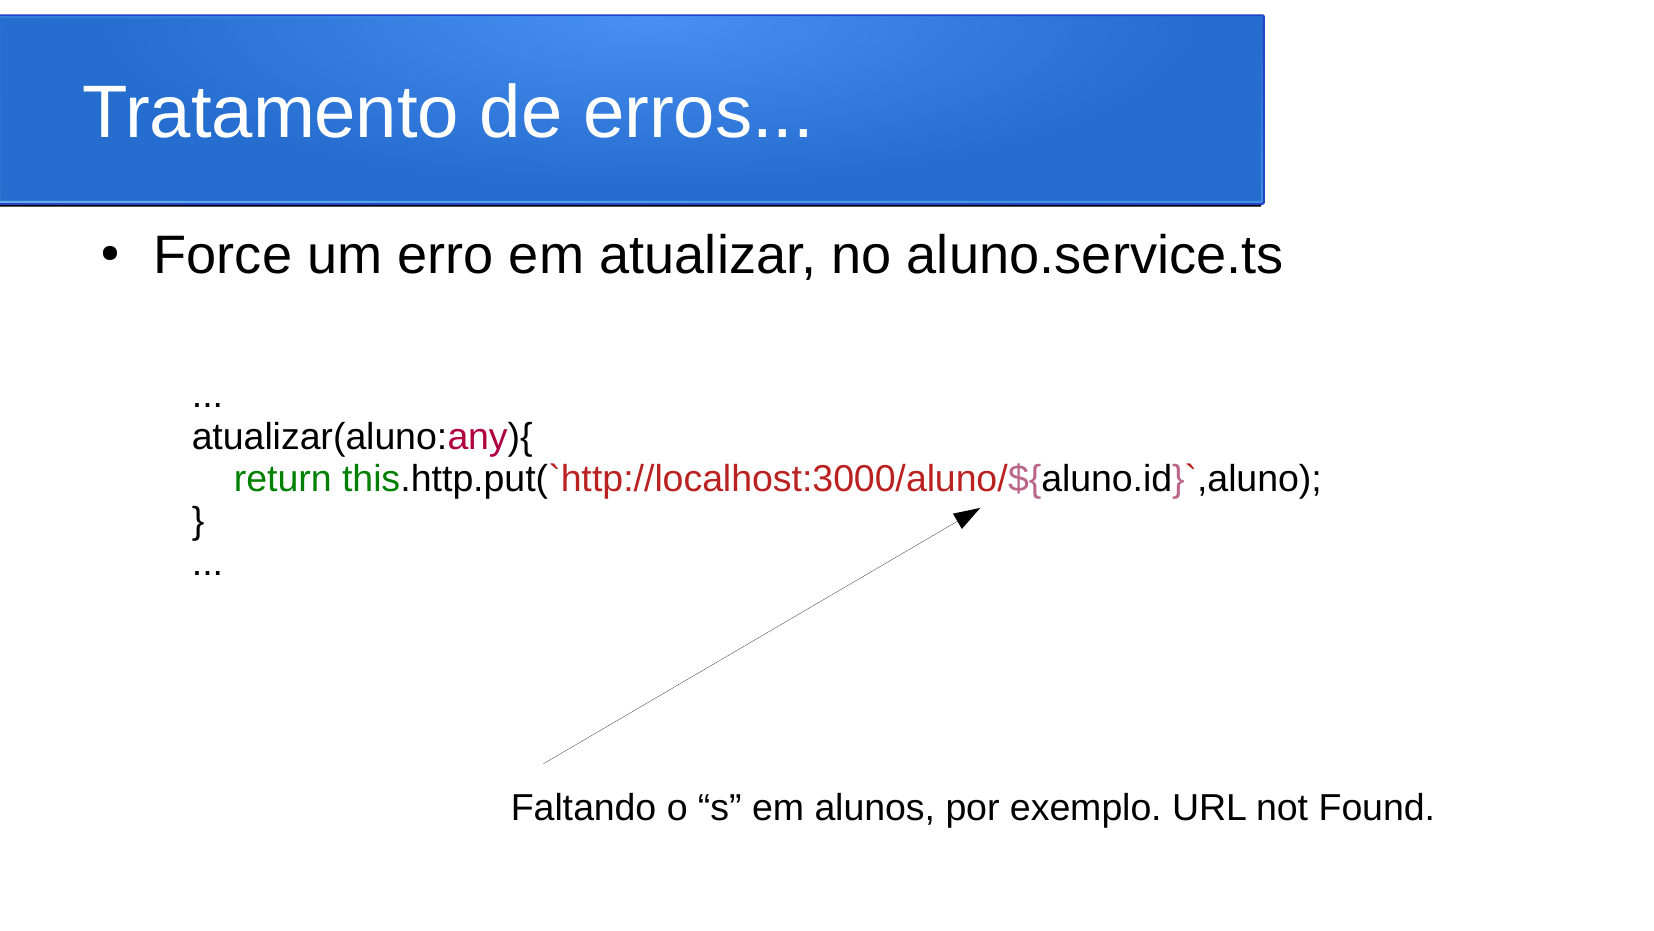

# Tratamento de erros...
Force um erro em atualizar, no aluno.service.ts
...
atualizar(aluno:any){
 return this.http.put(`http://localhost:3000/aluno/${aluno.id}`,aluno);
}
...
Faltando o “s” em alunos, por exemplo. URL not Found.